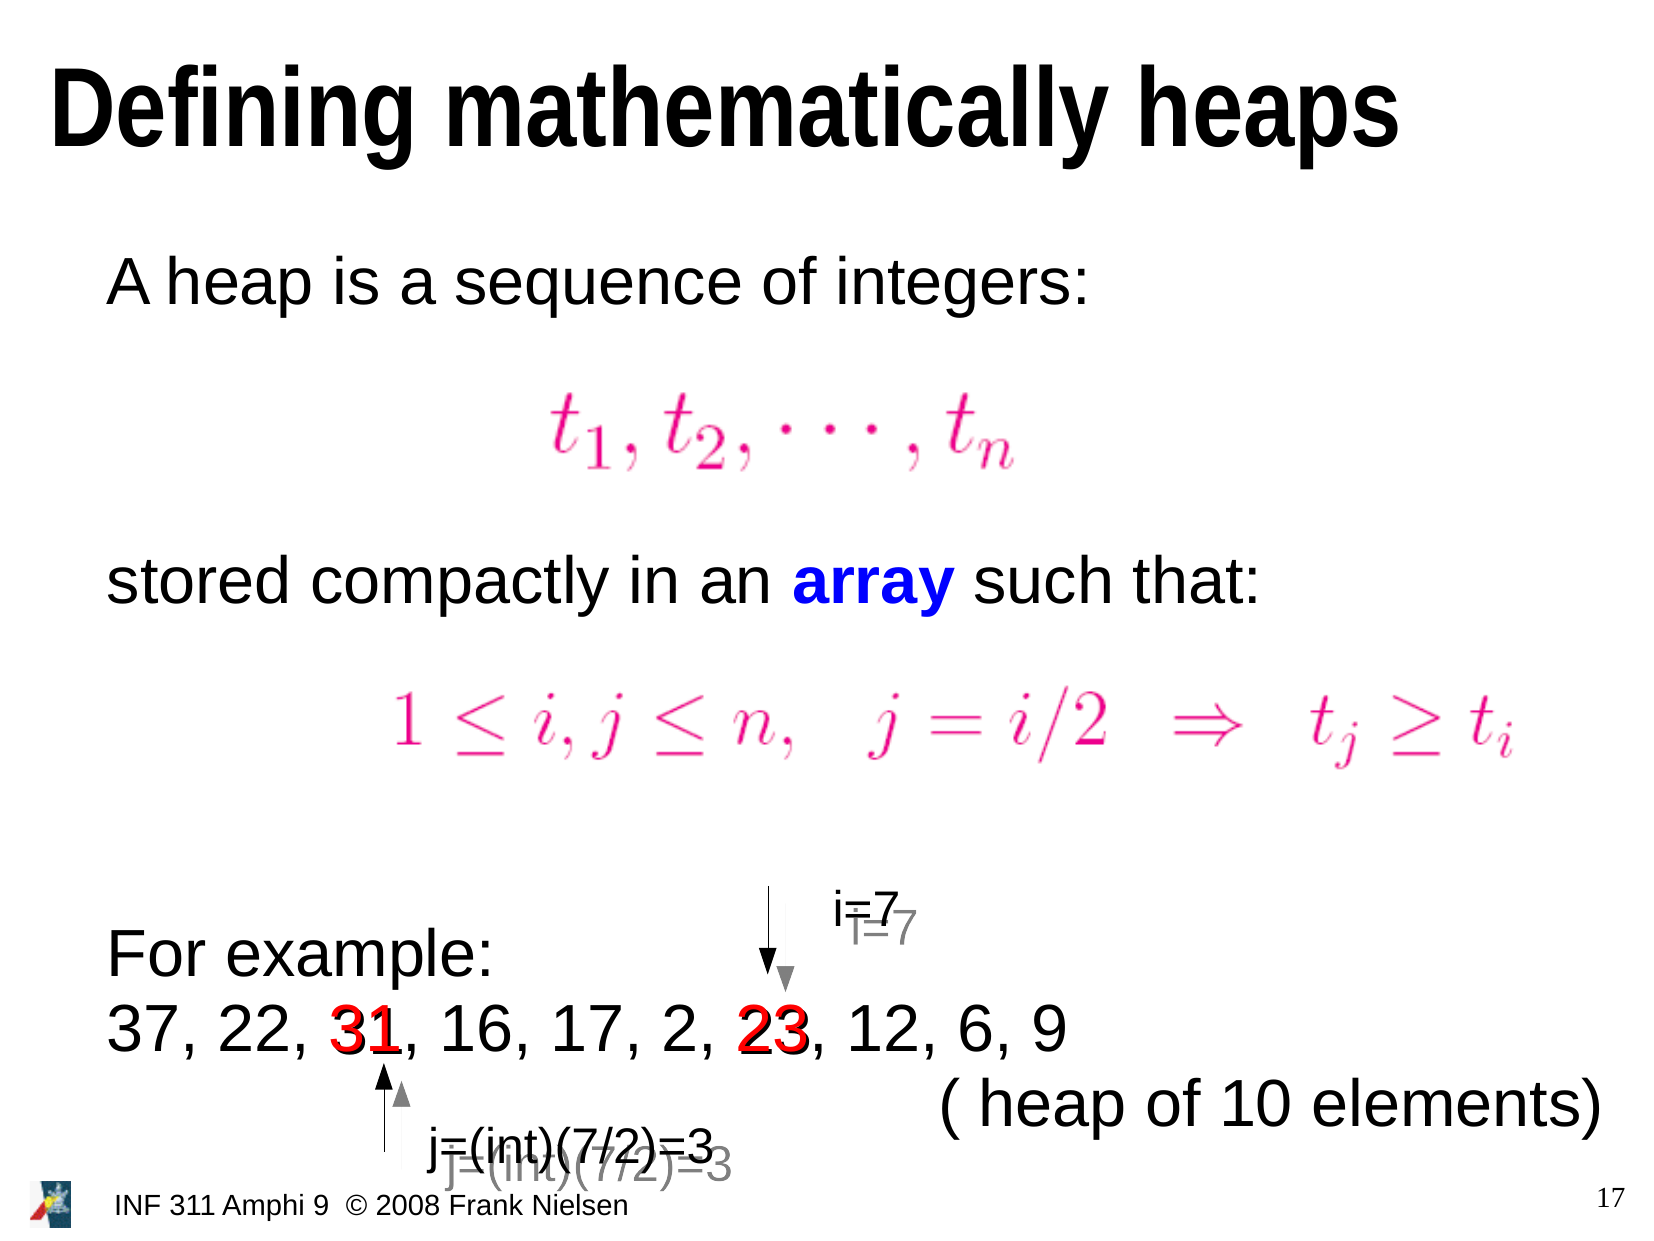

Defining mathematically heaps
A heap is a sequence of integers:
stored compactly in an array such that:
For example:
37, 22, 31, 16, 17, 2, 23, 12, 6, 9
							 ( heap of 10 elements)
i=7
j=(int)(7/2)=3